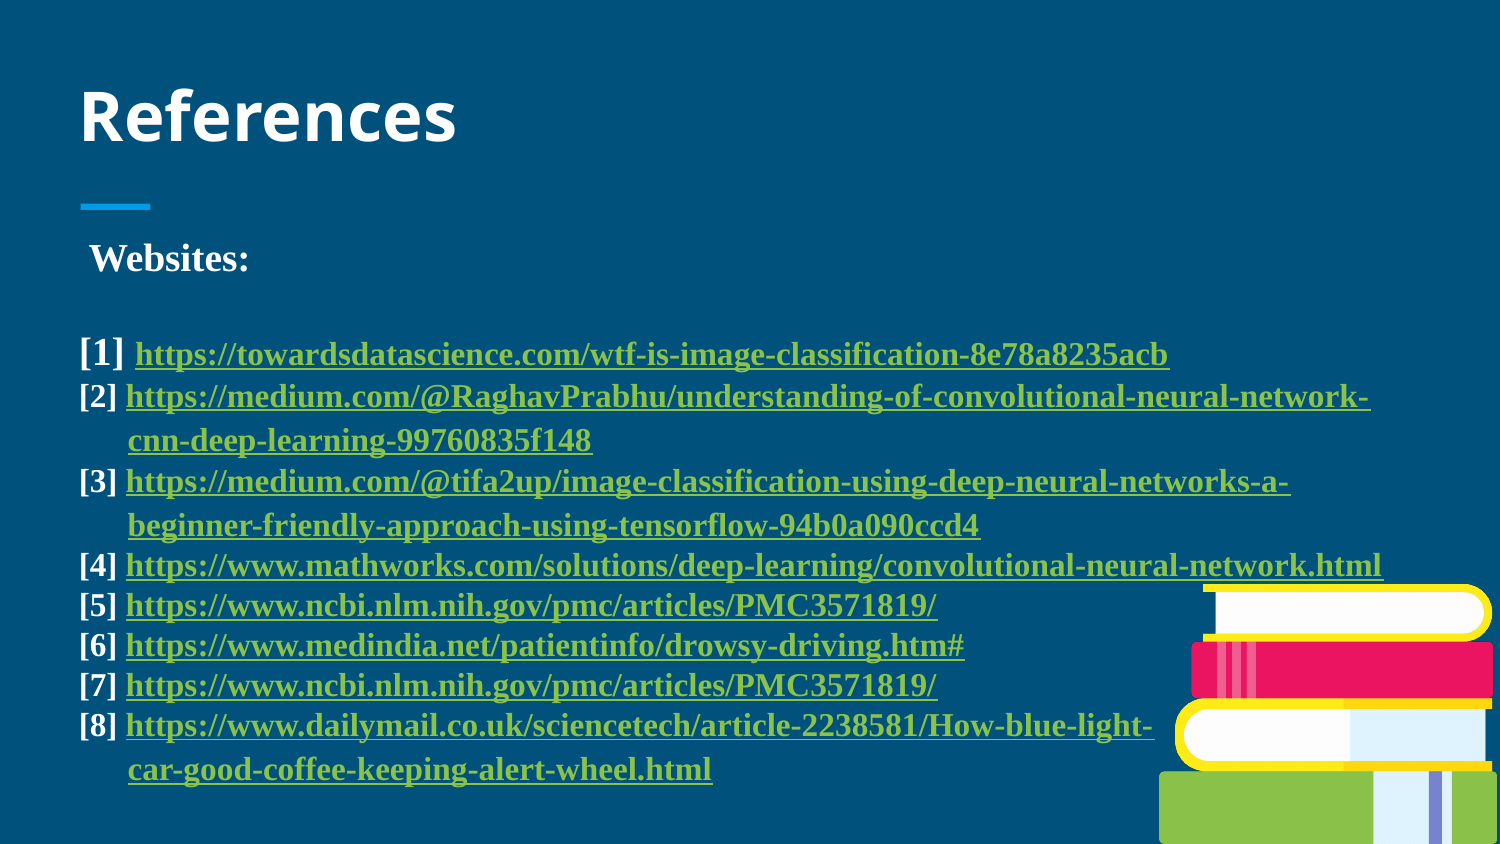

# References
 Websites:
[1] https://towardsdatascience.com/wtf-is-image-classification-8e78a8235acb
[2] https://medium.com/@RaghavPrabhu/understanding-of-convolutional-neural-network-
 cnn-deep-learning-99760835f148
[3] https://medium.com/@tifa2up/image-classification-using-deep-neural-networks-a-
 beginner-friendly-approach-using-tensorflow-94b0a090ccd4
[4] https://www.mathworks.com/solutions/deep-learning/convolutional-neural-network.html
[5] https://www.ncbi.nlm.nih.gov/pmc/articles/PMC3571819/
[6] https://www.medindia.net/patientinfo/drowsy-driving.htm#
[7] https://www.ncbi.nlm.nih.gov/pmc/articles/PMC3571819/
[8] https://www.dailymail.co.uk/sciencetech/article-2238581/How-blue-light-
 car-good-coffee-keeping-alert-wheel.html